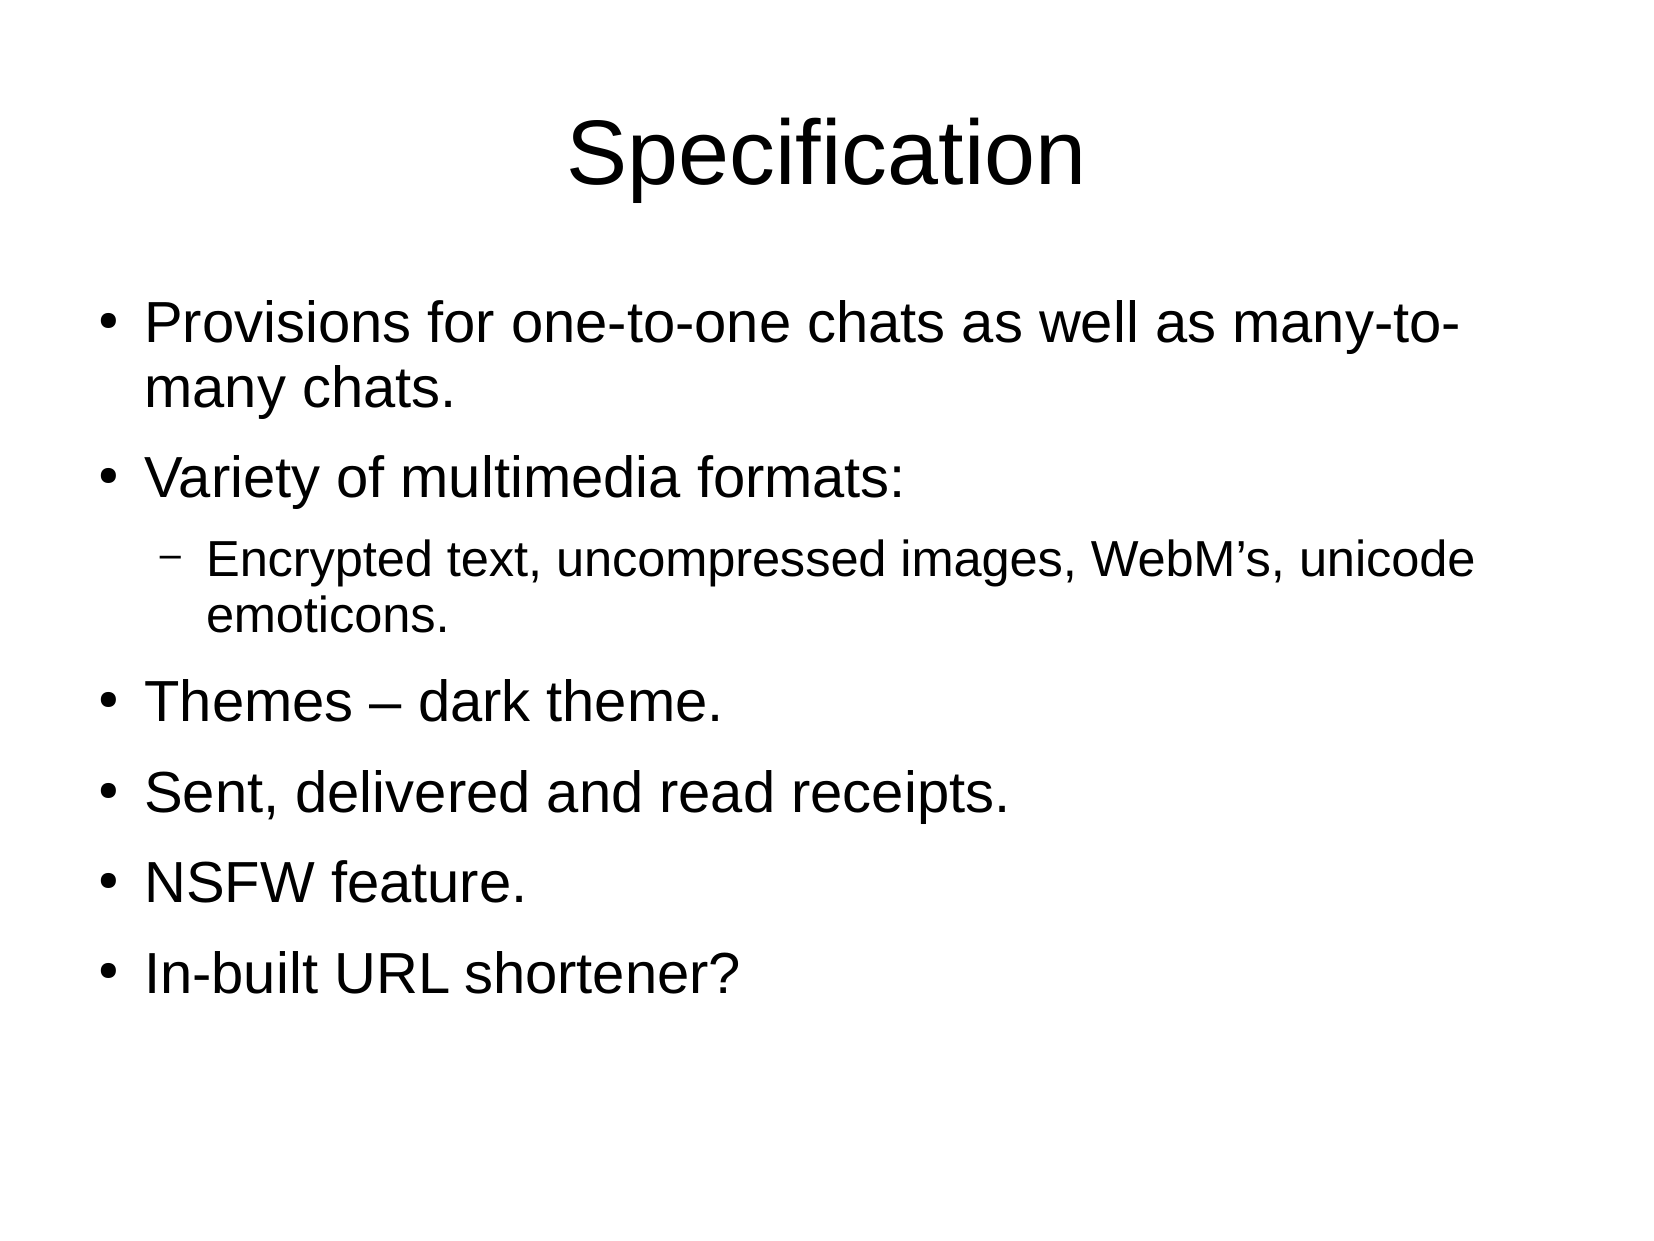

# Specification
Provisions for one-to-one chats as well as many-to-many chats.
Variety of multimedia formats:
Encrypted text, uncompressed images, WebM’s, unicode emoticons.
Themes – dark theme.
Sent, delivered and read receipts.
NSFW feature.
In-built URL shortener?